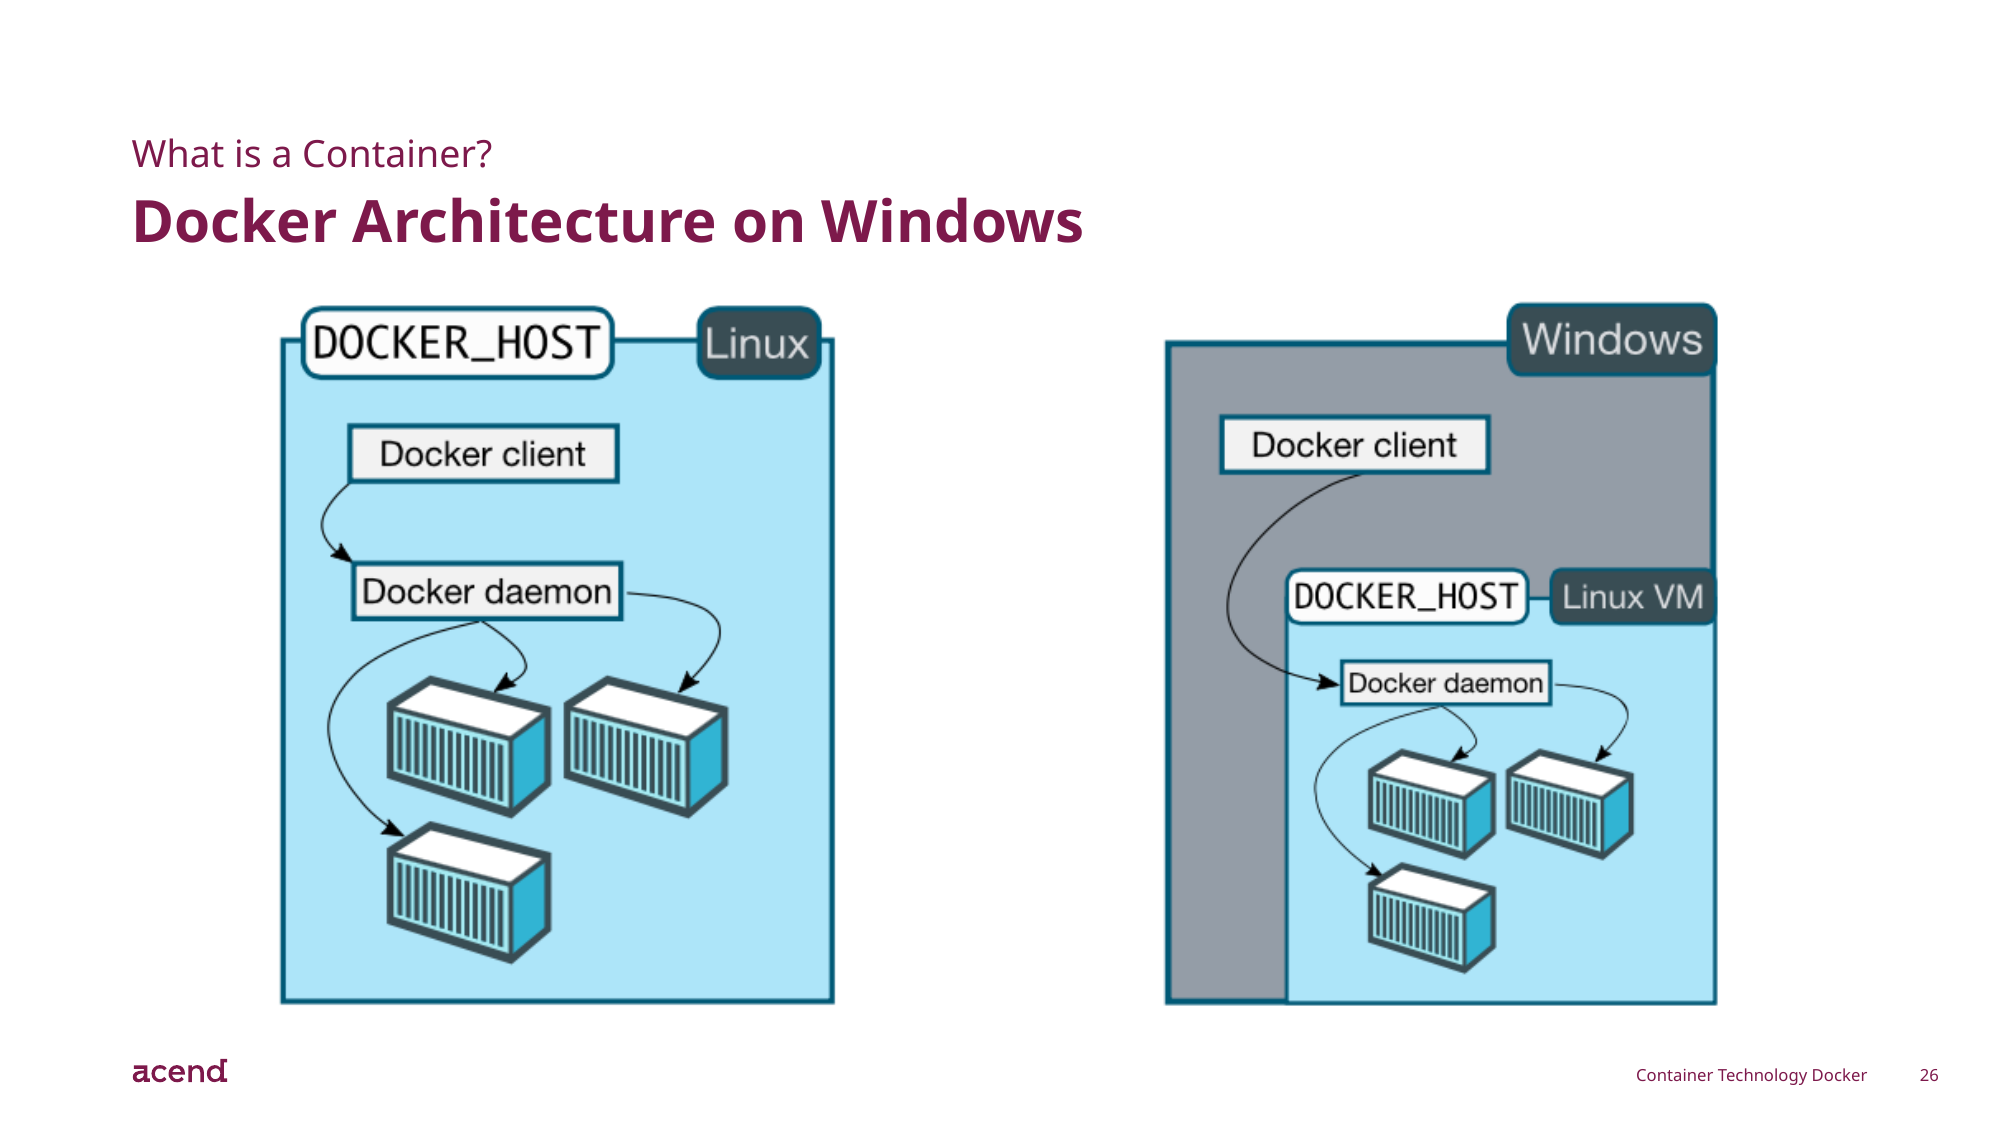

# What is a Container?
Docker Architecture on Windows
Container Technology Docker
26